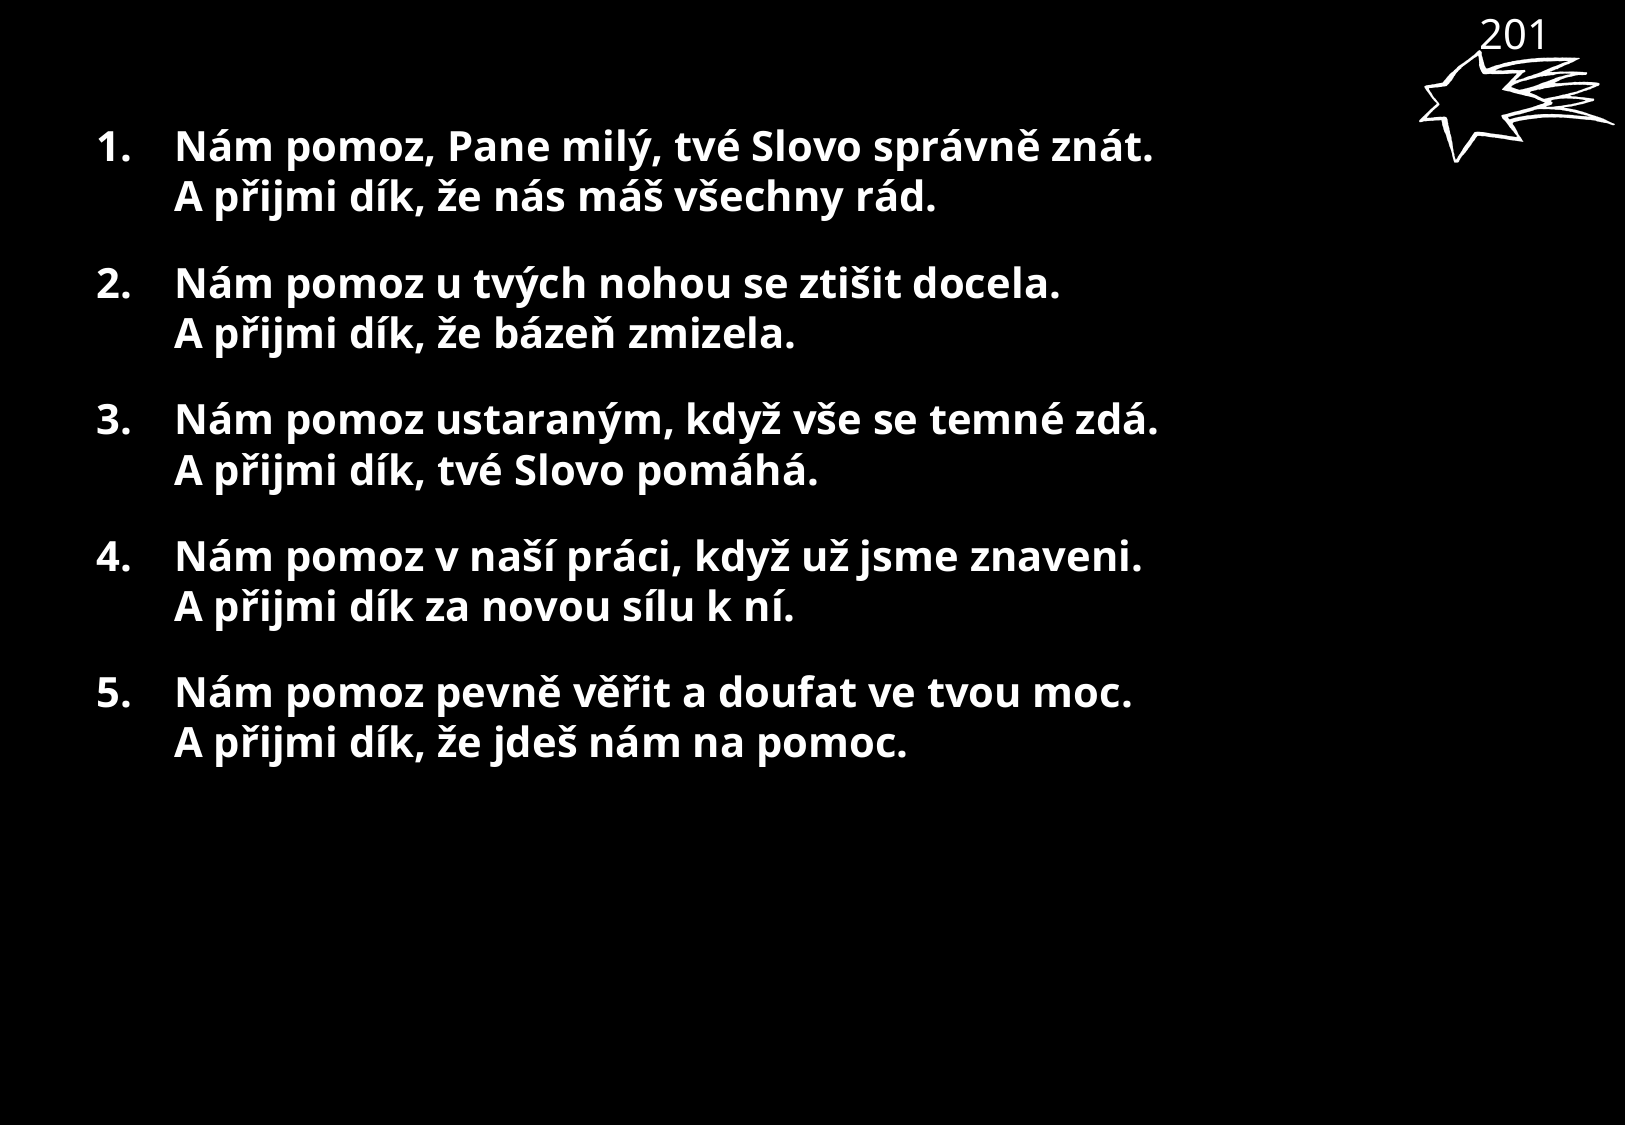

201
# Nám pomoz, Pane milý, tvé Slovo správně znát. A přijmi dík, že nás máš všechny rád.
Nám pomoz u tvých nohou se ztišit docela.
A přijmi dík, že bázeň zmizela.
Nám pomoz ustaraným, když vše se temné zdá.
A přijmi dík, tvé Slovo pomáhá.
Nám pomoz v naší práci, když už jsme znaveni.
A přijmi dík za novou sílu k ní.
Nám pomoz pevně věřit a doufat ve tvou moc.
A přijmi dík, že jdeš nám na pomoc.